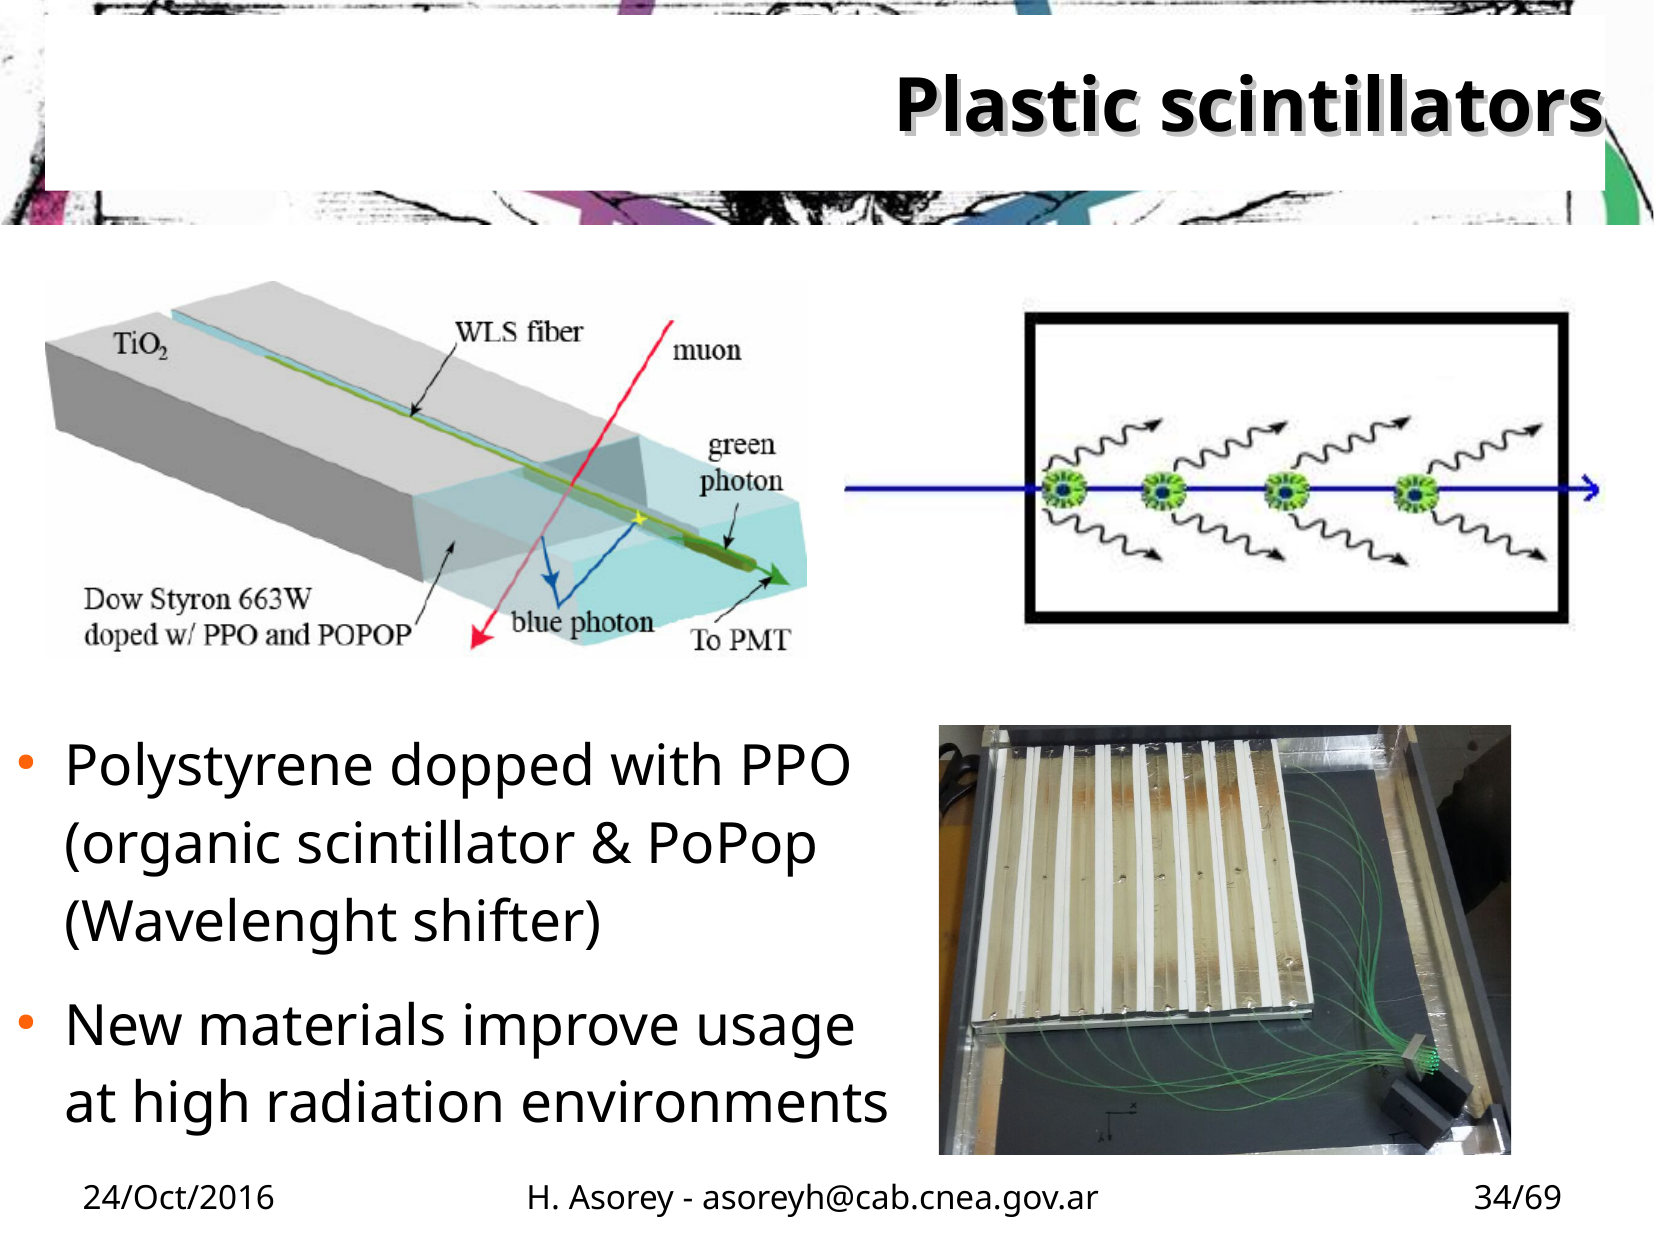

# Plastic scintillators
Polystyrene dopped with PPO (organic scintillator & PoPop (Wavelenght shifter)
New materials improve usage at high radiation environments
24/Oct/2016
H. Asorey - asoreyh@cab.cnea.gov.ar
34